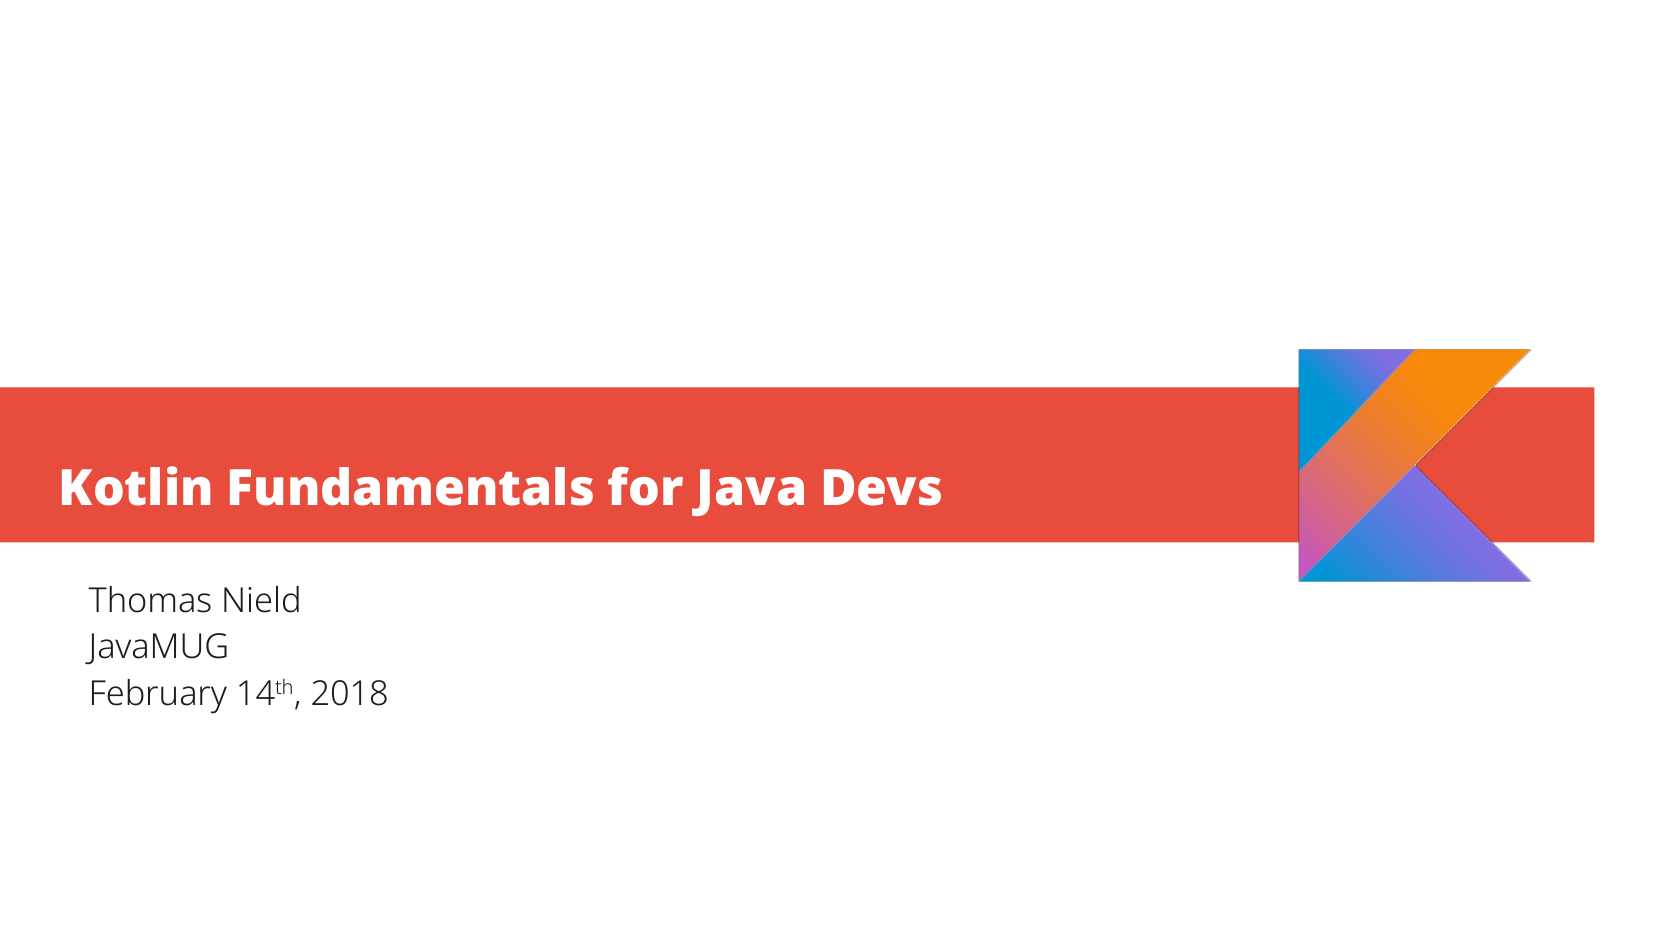

# Kotlin Fundamentals for Java Devs
Thomas Nield
JavaMUG
February 14th, 2018